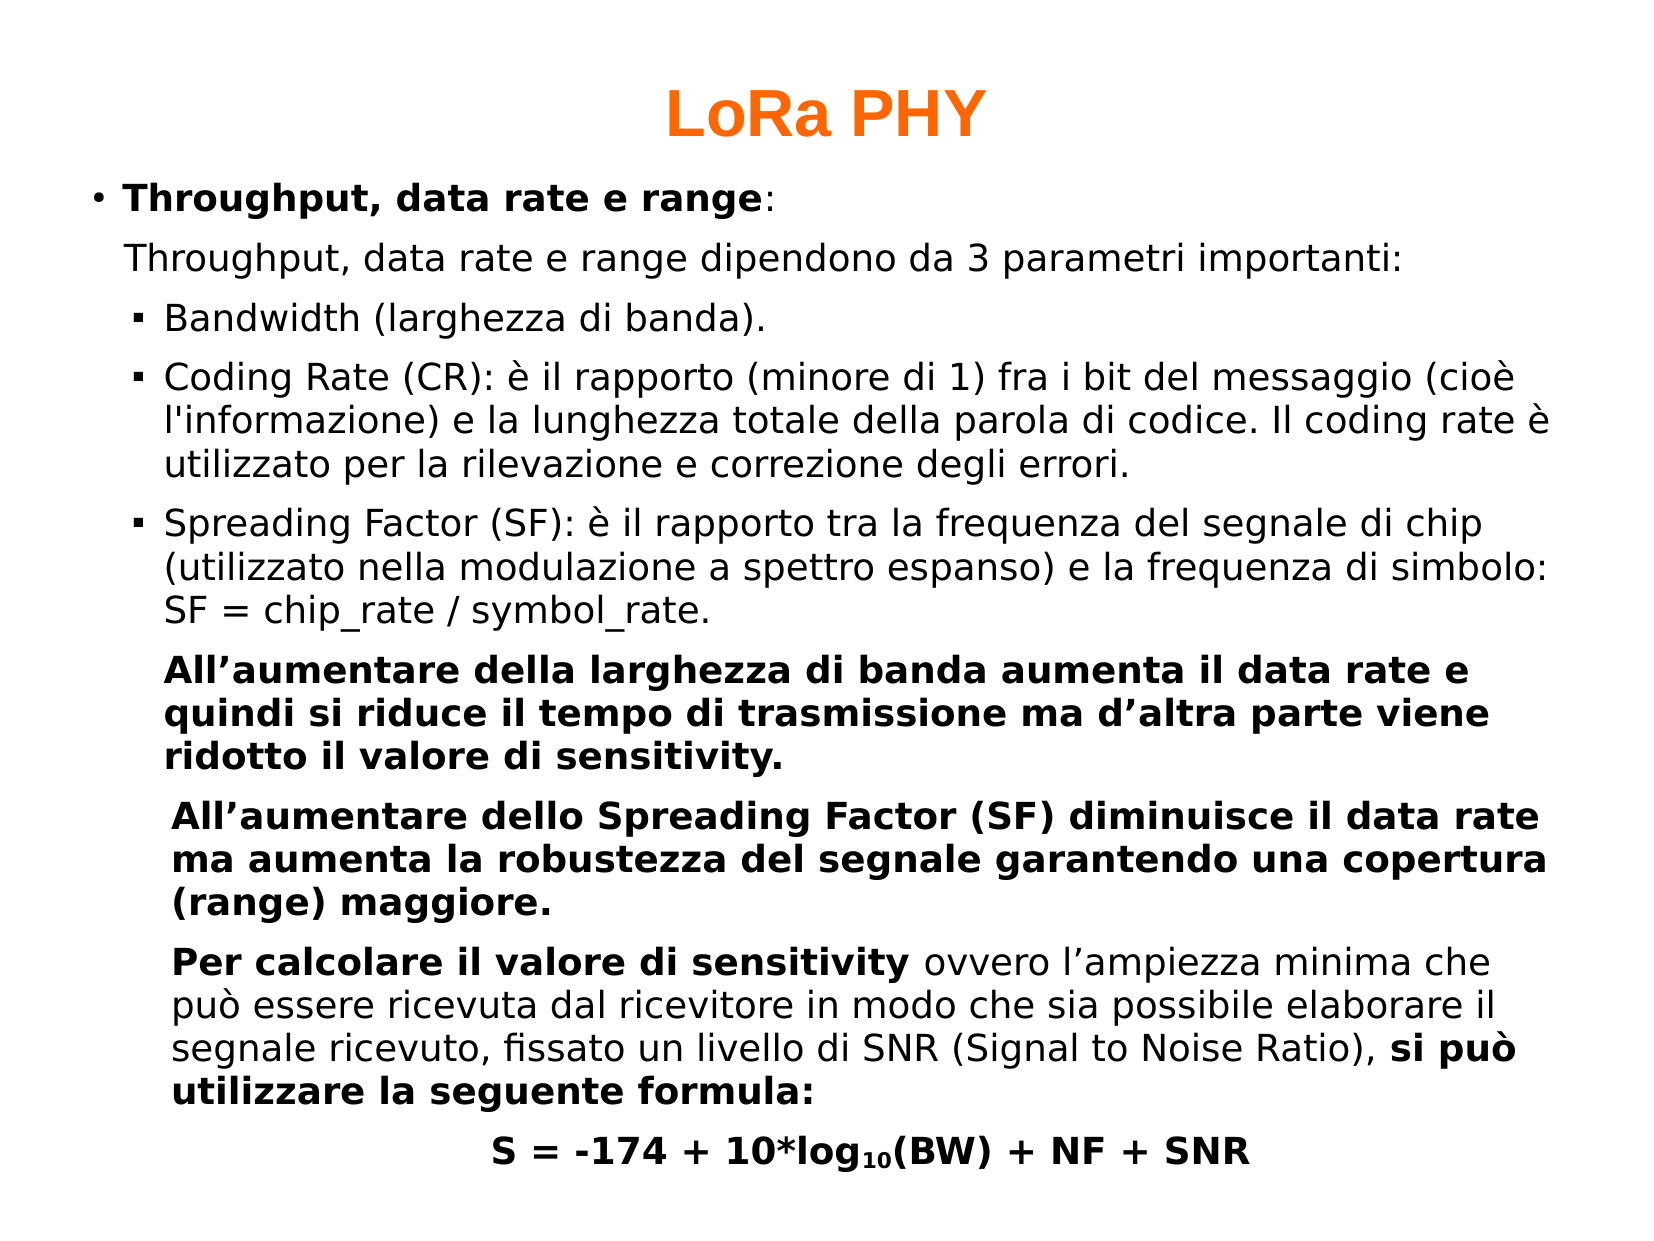

# LoRa PHY
Throughput, data rate e range:
Throughput, data rate e range dipendono da 3 parametri importanti:
Bandwidth (larghezza di banda).
Coding Rate (CR): è il rapporto (minore di 1) fra i bit del messaggio (cioè l'informazione) e la lunghezza totale della parola di codice. Il coding rate è utilizzato per la rilevazione e correzione degli errori.
Spreading Factor (SF): è il rapporto tra la frequenza del segnale di chip (utilizzato nella modulazione a spettro espanso) e la frequenza di simbolo: SF = chip_rate / symbol_rate.
All’aumentare della larghezza di banda aumenta il data rate e quindi si riduce il tempo di trasmissione ma d’altra parte viene ridotto il valore di sensitivity.
All’aumentare dello Spreading Factor (SF) diminuisce il data rate ma aumenta la robustezza del segnale garantendo una copertura (range) maggiore.
Per calcolare il valore di sensitivity ovvero l’ampiezza minima che può essere ricevuta dal ricevitore in modo che sia possibile elaborare il segnale ricevuto, fissato un livello di SNR (Signal to Noise Ratio), si può utilizzare la seguente formula:
S = -174 + 10*log10(BW) + NF + SNR